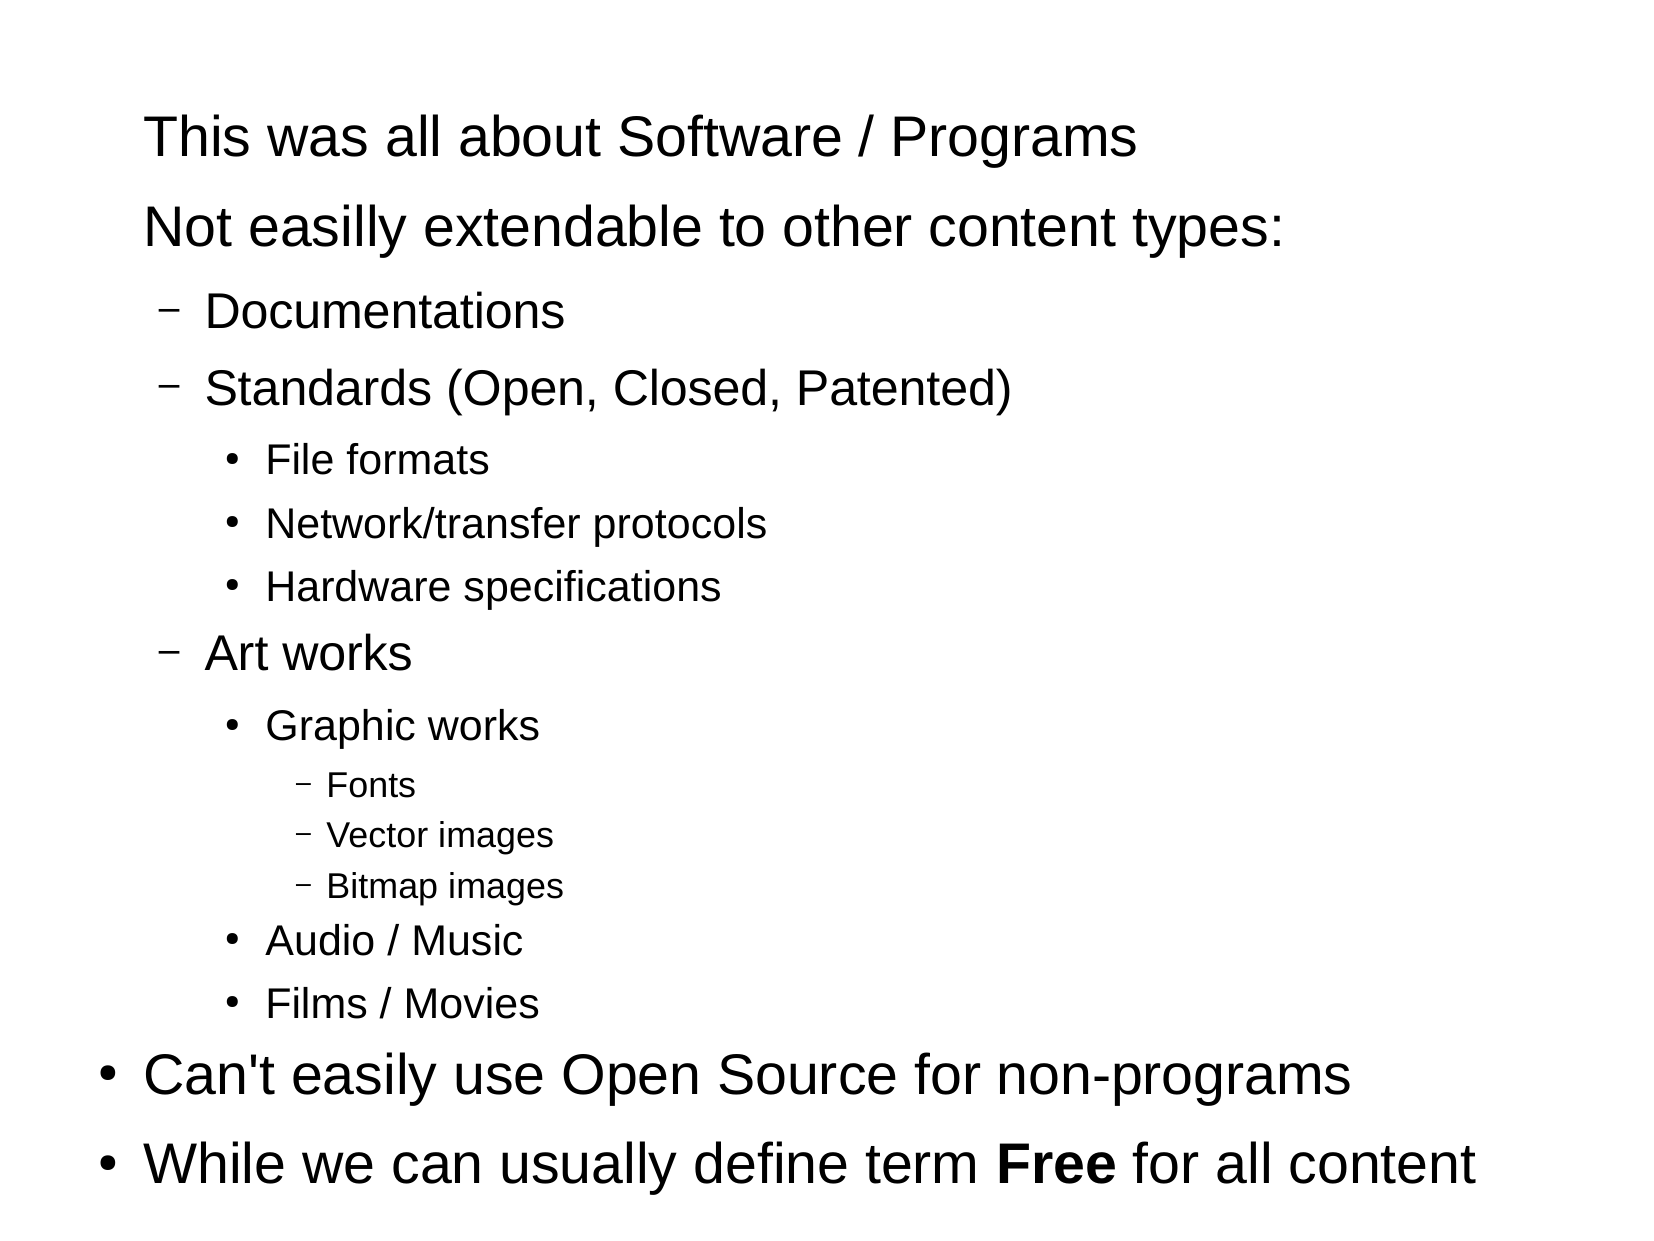

# This was all about Software / Programs
Not easilly extendable to other content types:
Documentations
Standards (Open, Closed, Patented)
File formats
Network/transfer protocols
Hardware specifications
Art works
Graphic works
Fonts
Vector images
Bitmap images
Audio / Music
Films / Movies
Can't easily use Open Source for non-programs
While we can usually define term Free for all content